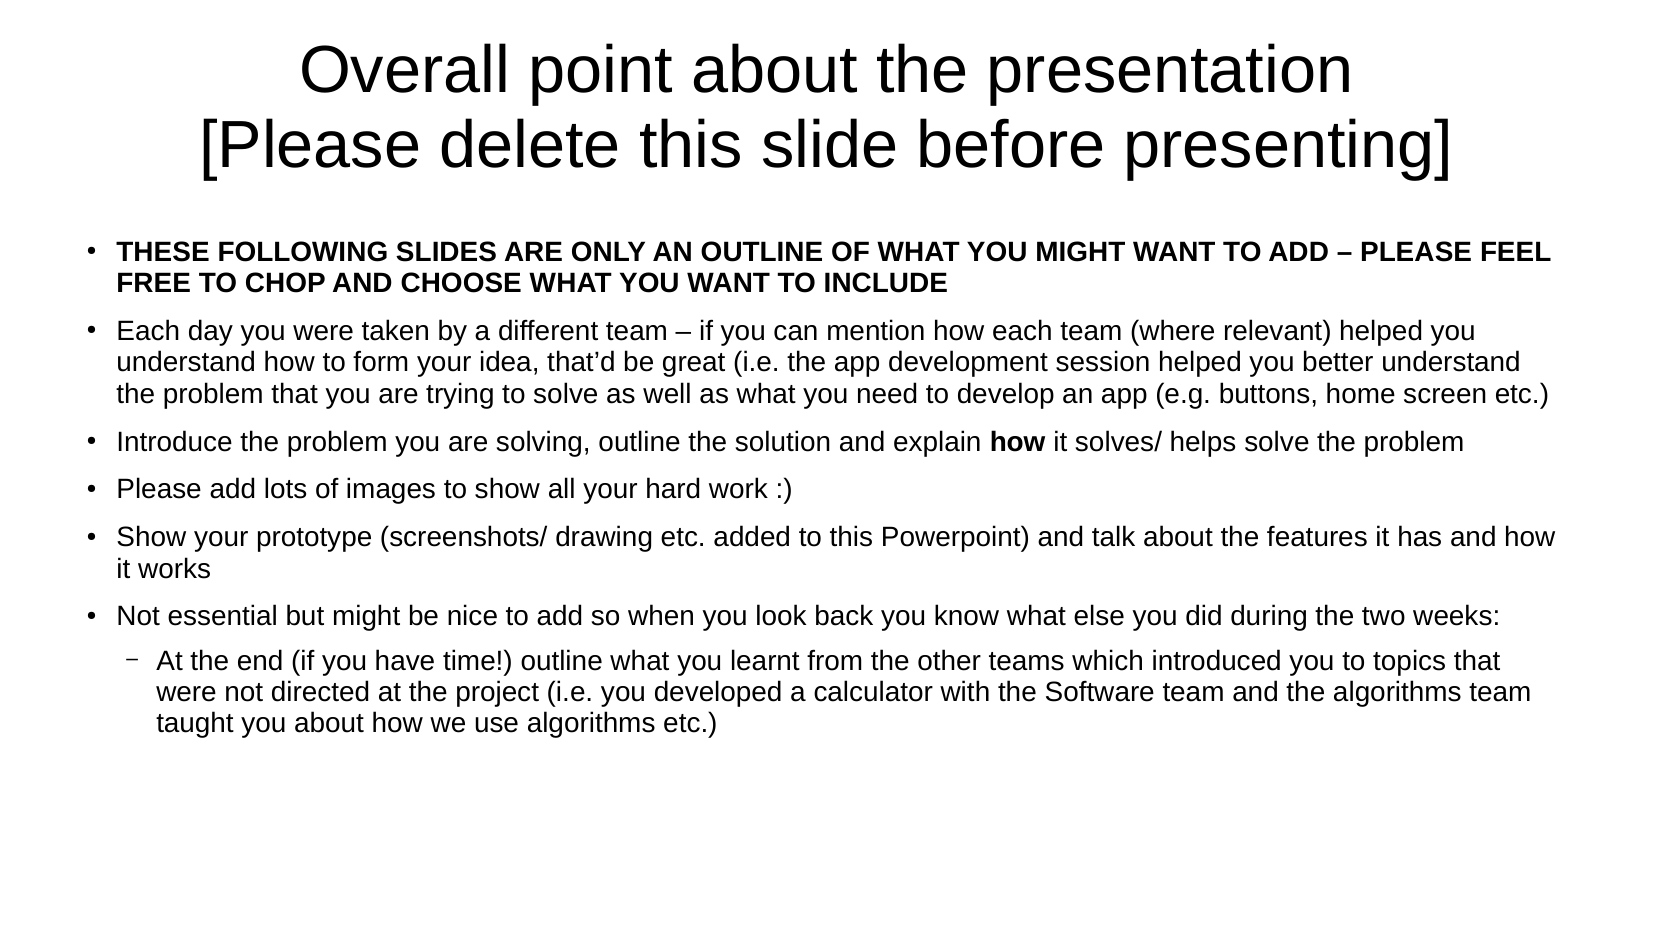

# Overall point about the presentation [Please delete this slide before presenting]
THESE FOLLOWING SLIDES ARE ONLY AN OUTLINE OF WHAT YOU MIGHT WANT TO ADD – PLEASE FEEL FREE TO CHOP AND CHOOSE WHAT YOU WANT TO INCLUDE
Each day you were taken by a different team – if you can mention how each team (where relevant) helped you understand how to form your idea, that’d be great (i.e. the app development session helped you better understand the problem that you are trying to solve as well as what you need to develop an app (e.g. buttons, home screen etc.)
Introduce the problem you are solving, outline the solution and explain how it solves/ helps solve the problem
Please add lots of images to show all your hard work :)
Show your prototype (screenshots/ drawing etc. added to this Powerpoint) and talk about the features it has and how it works
Not essential but might be nice to add so when you look back you know what else you did during the two weeks:
At the end (if you have time!) outline what you learnt from the other teams which introduced you to topics that were not directed at the project (i.e. you developed a calculator with the Software team and the algorithms team taught you about how we use algorithms etc.)